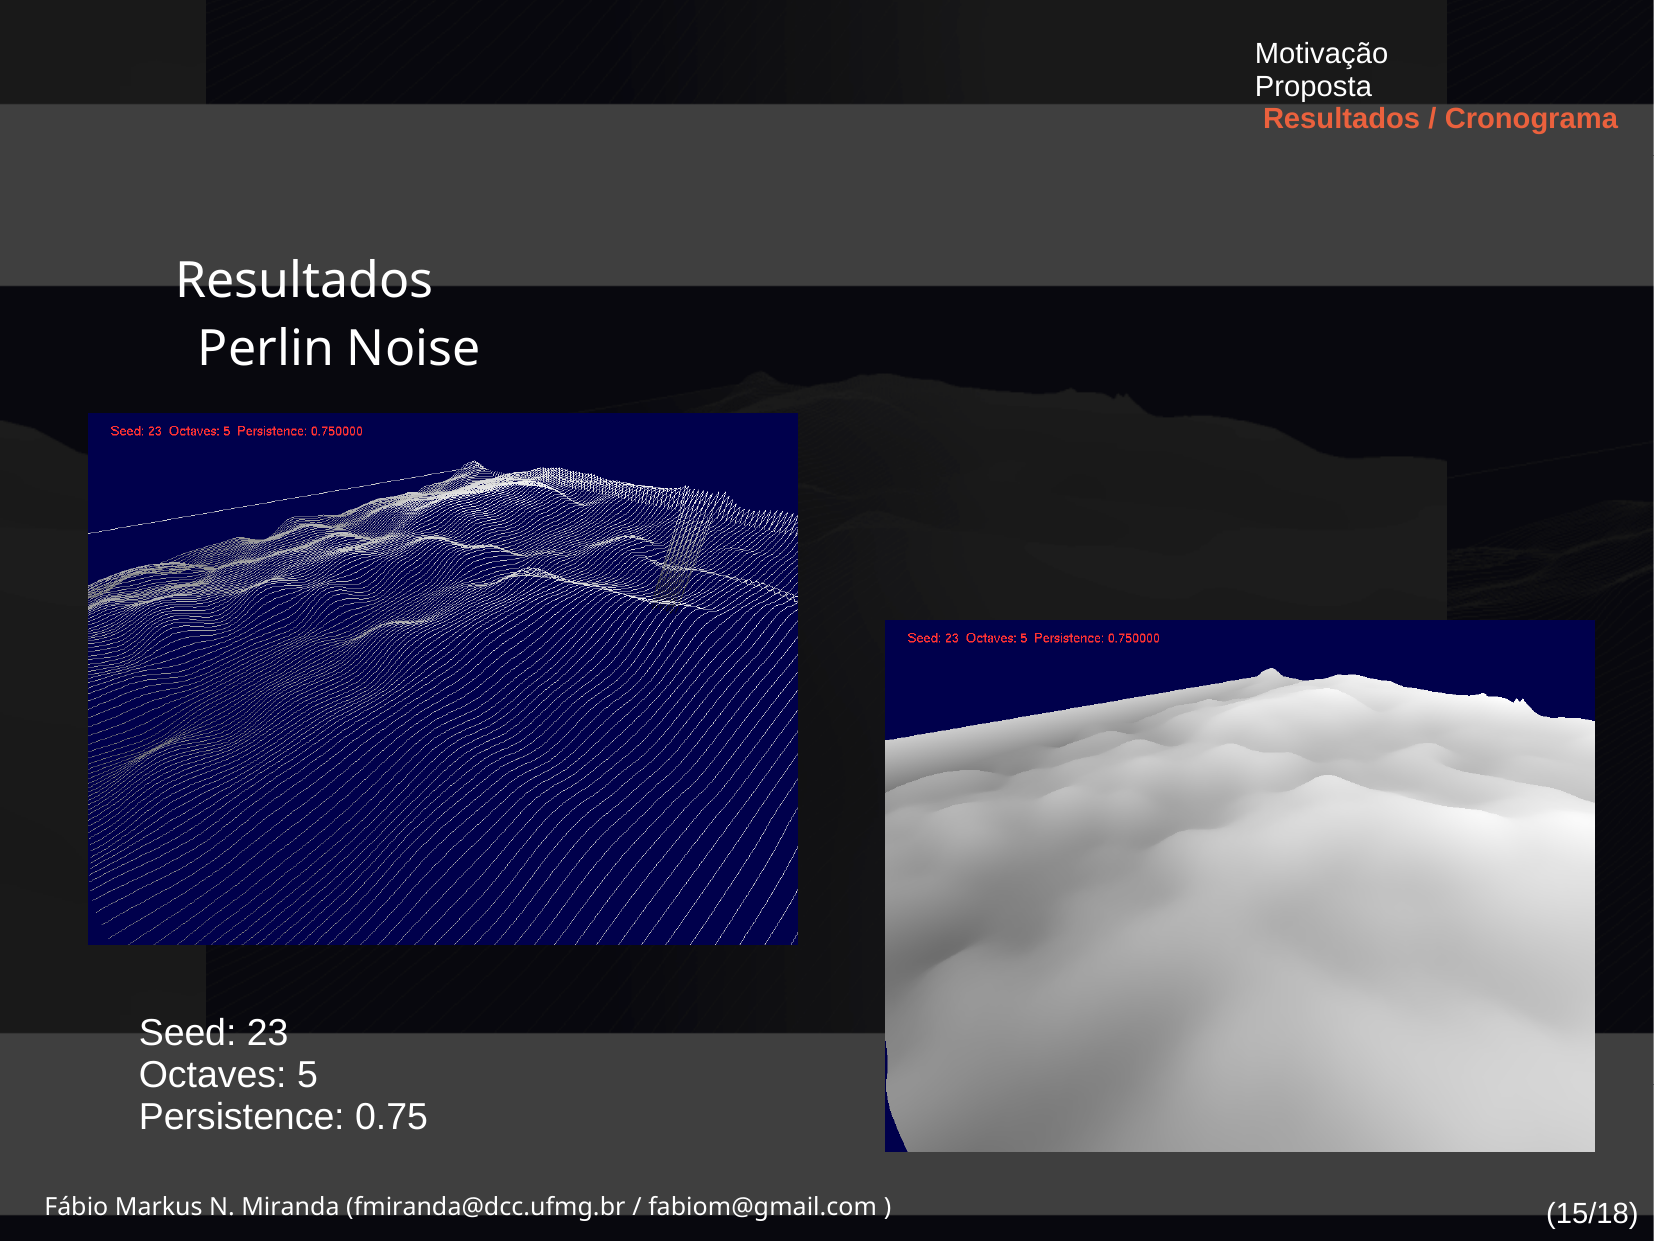

Motivação
Proposta
 Resultados / Cronograma
 Resultados
Perlin Noise
Seed: 23
Octaves: 5
Persistence: 0.75
Fábio Markus N. Miranda (fmiranda@dcc.ufmg.br / fabiom@gmail.com )
 (15/18)